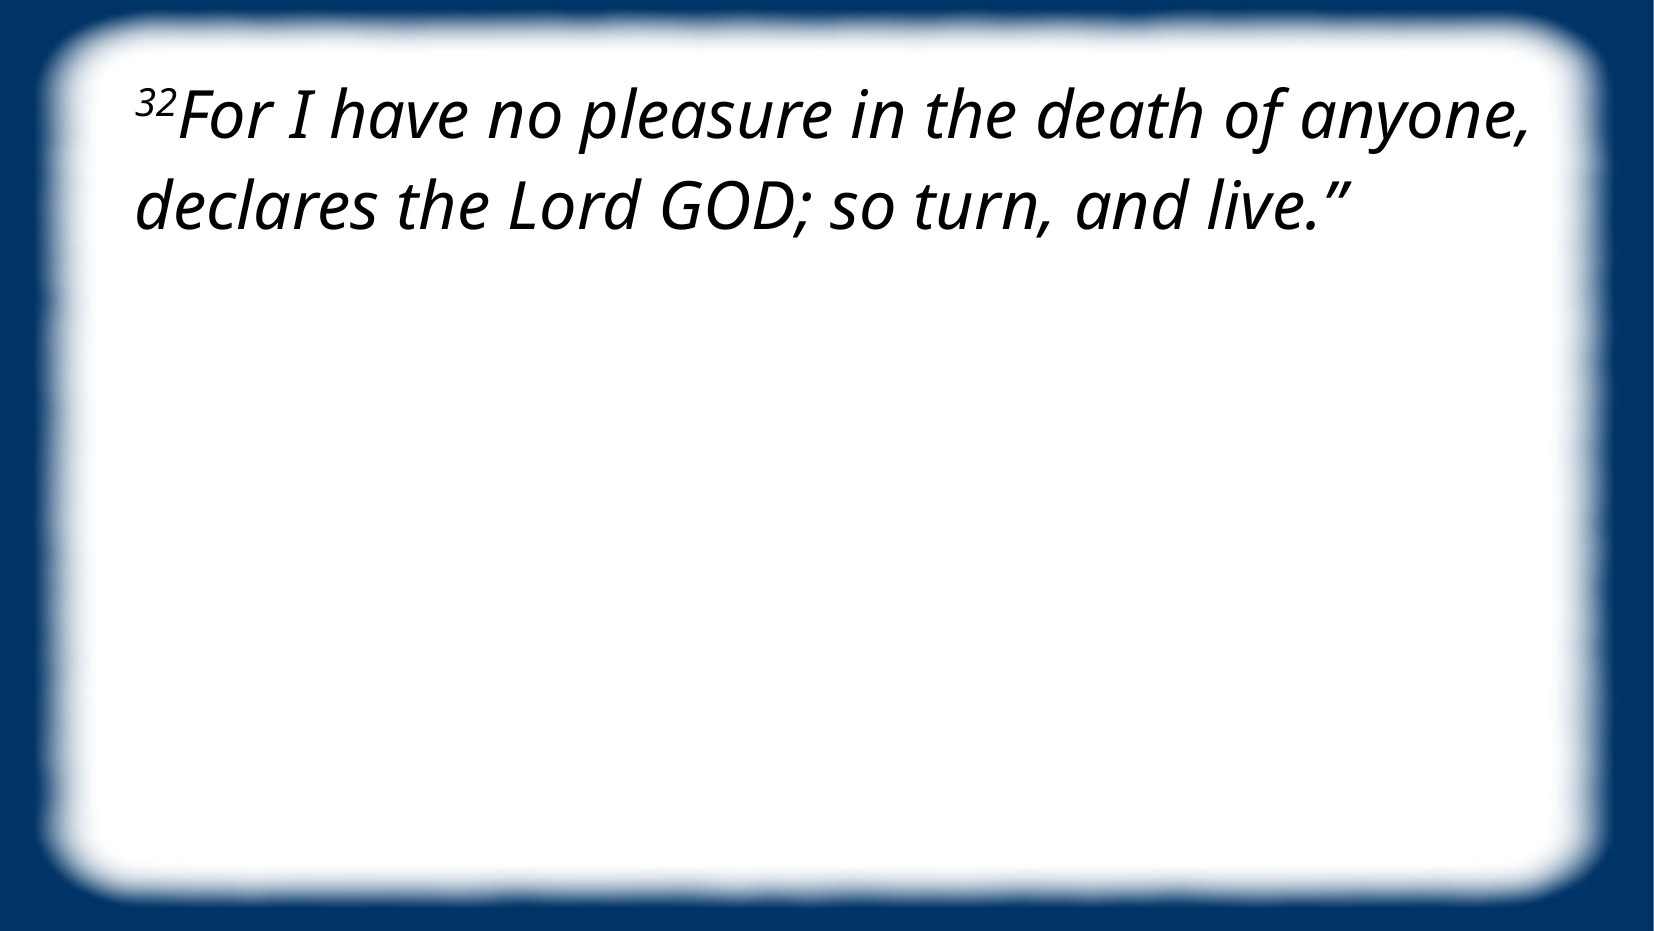

32For I have no pleasure in the death of anyone, declares the Lord GOD; so turn, and live.”